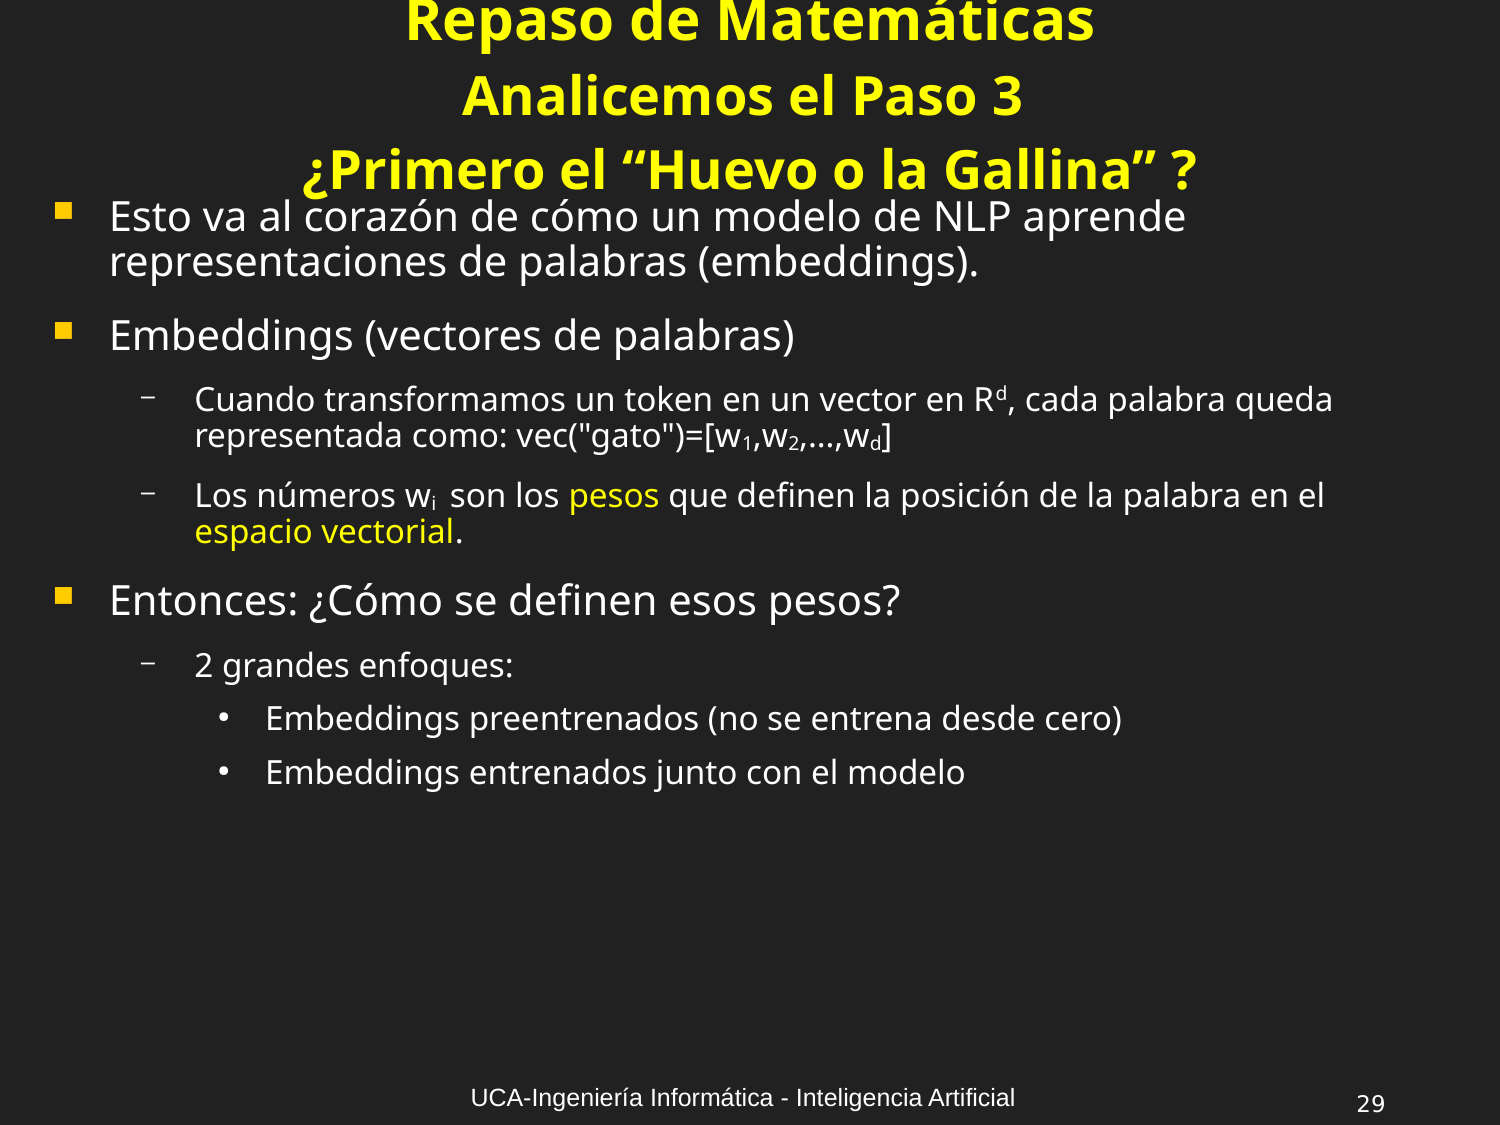

# Repaso de Matemáticas Analicemos el Paso 3 ¿Primero el “Huevo o la Gallina” ?
Esto va al corazón de cómo un modelo de NLP aprende representaciones de palabras (embeddings).
Embeddings (vectores de palabras)
Cuando transformamos un token en un vector en Rd, cada palabra queda representada como: vec("gato")=[w1,w2,…,wd]
Los números wi son los pesos que definen la posición de la palabra en el espacio vectorial.
Entonces: ¿Cómo se definen esos pesos?
2 grandes enfoques:
Embeddings preentrenados (no se entrena desde cero)
Embeddings entrenados junto con el modelo